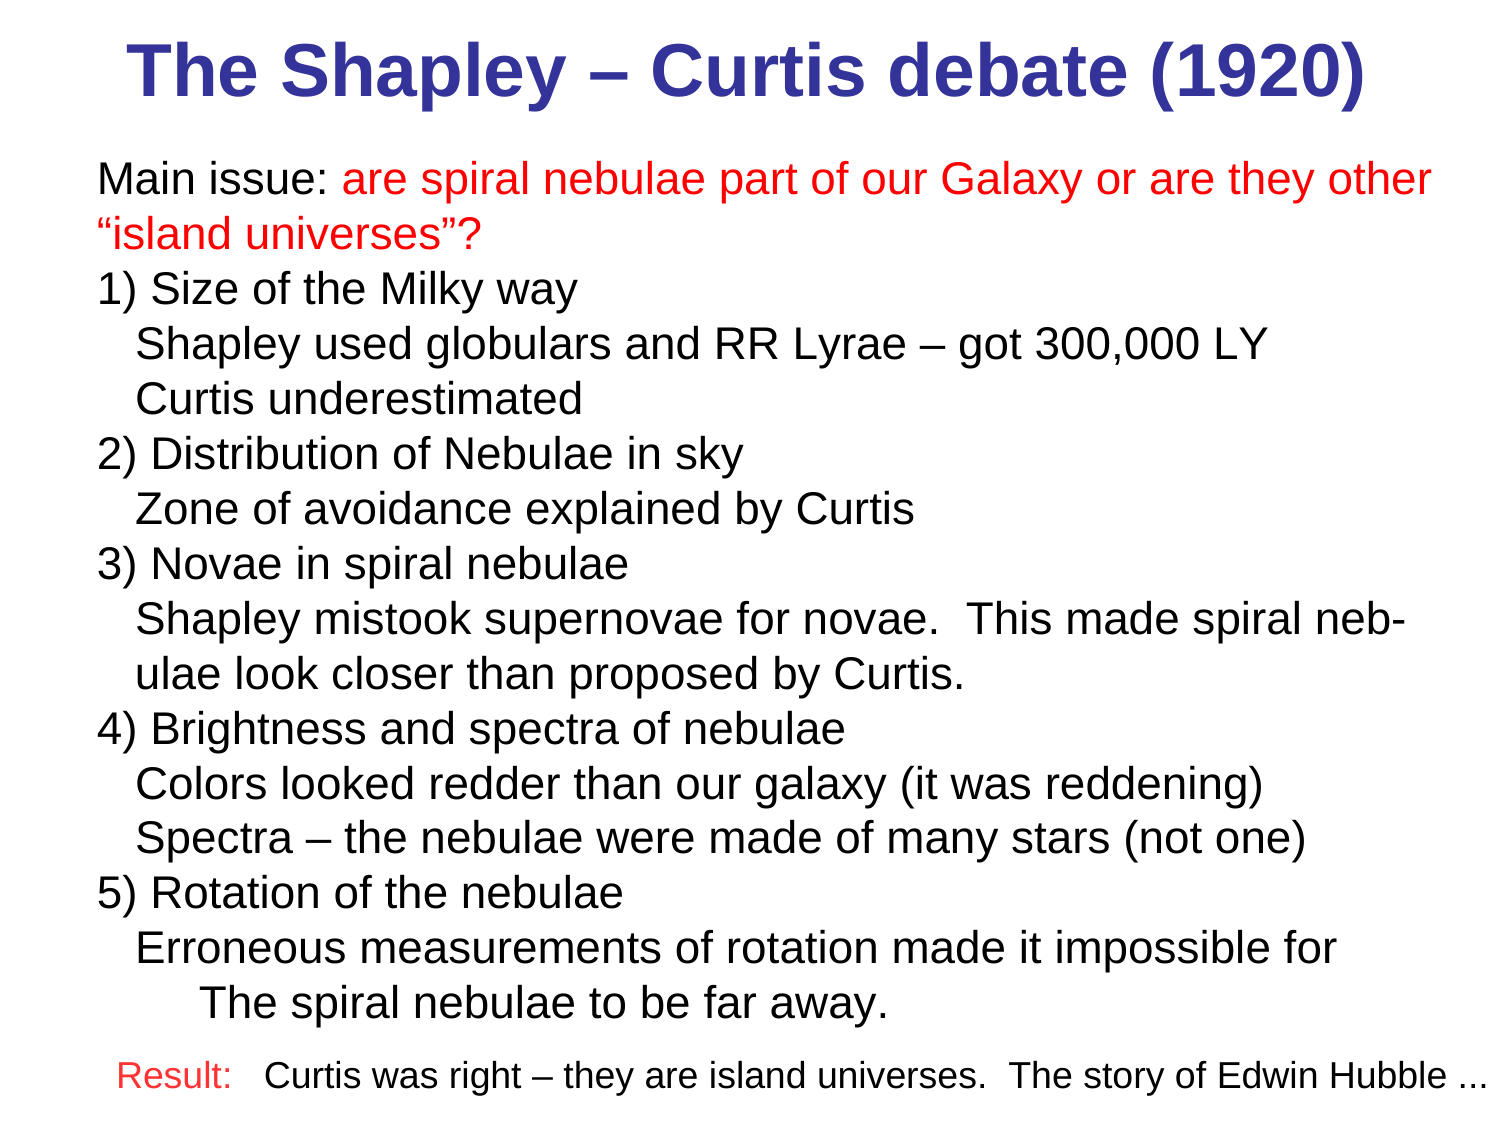

# The Shapley – Curtis debate (1920)
Main issue: are spiral nebulae part of our Galaxy or are they other
“island universes”?
1) Size of the Milky way
 Shapley used globulars and RR Lyrae – got 300,000 LY
 Curtis underestimated
2) Distribution of Nebulae in sky
 Zone of avoidance explained by Curtis
3) Novae in spiral nebulae
 Shapley mistook supernovae for novae. This made spiral neb-
 ulae look closer than proposed by Curtis.
4) Brightness and spectra of nebulae
 Colors looked redder than our galaxy (it was reddening)
 Spectra – the nebulae were made of many stars (not one)
5) Rotation of the nebulae
 Erroneous measurements of rotation made it impossible for
 The spiral nebulae to be far away.
Result: Curtis was right – they are island universes. The story of Edwin Hubble ...